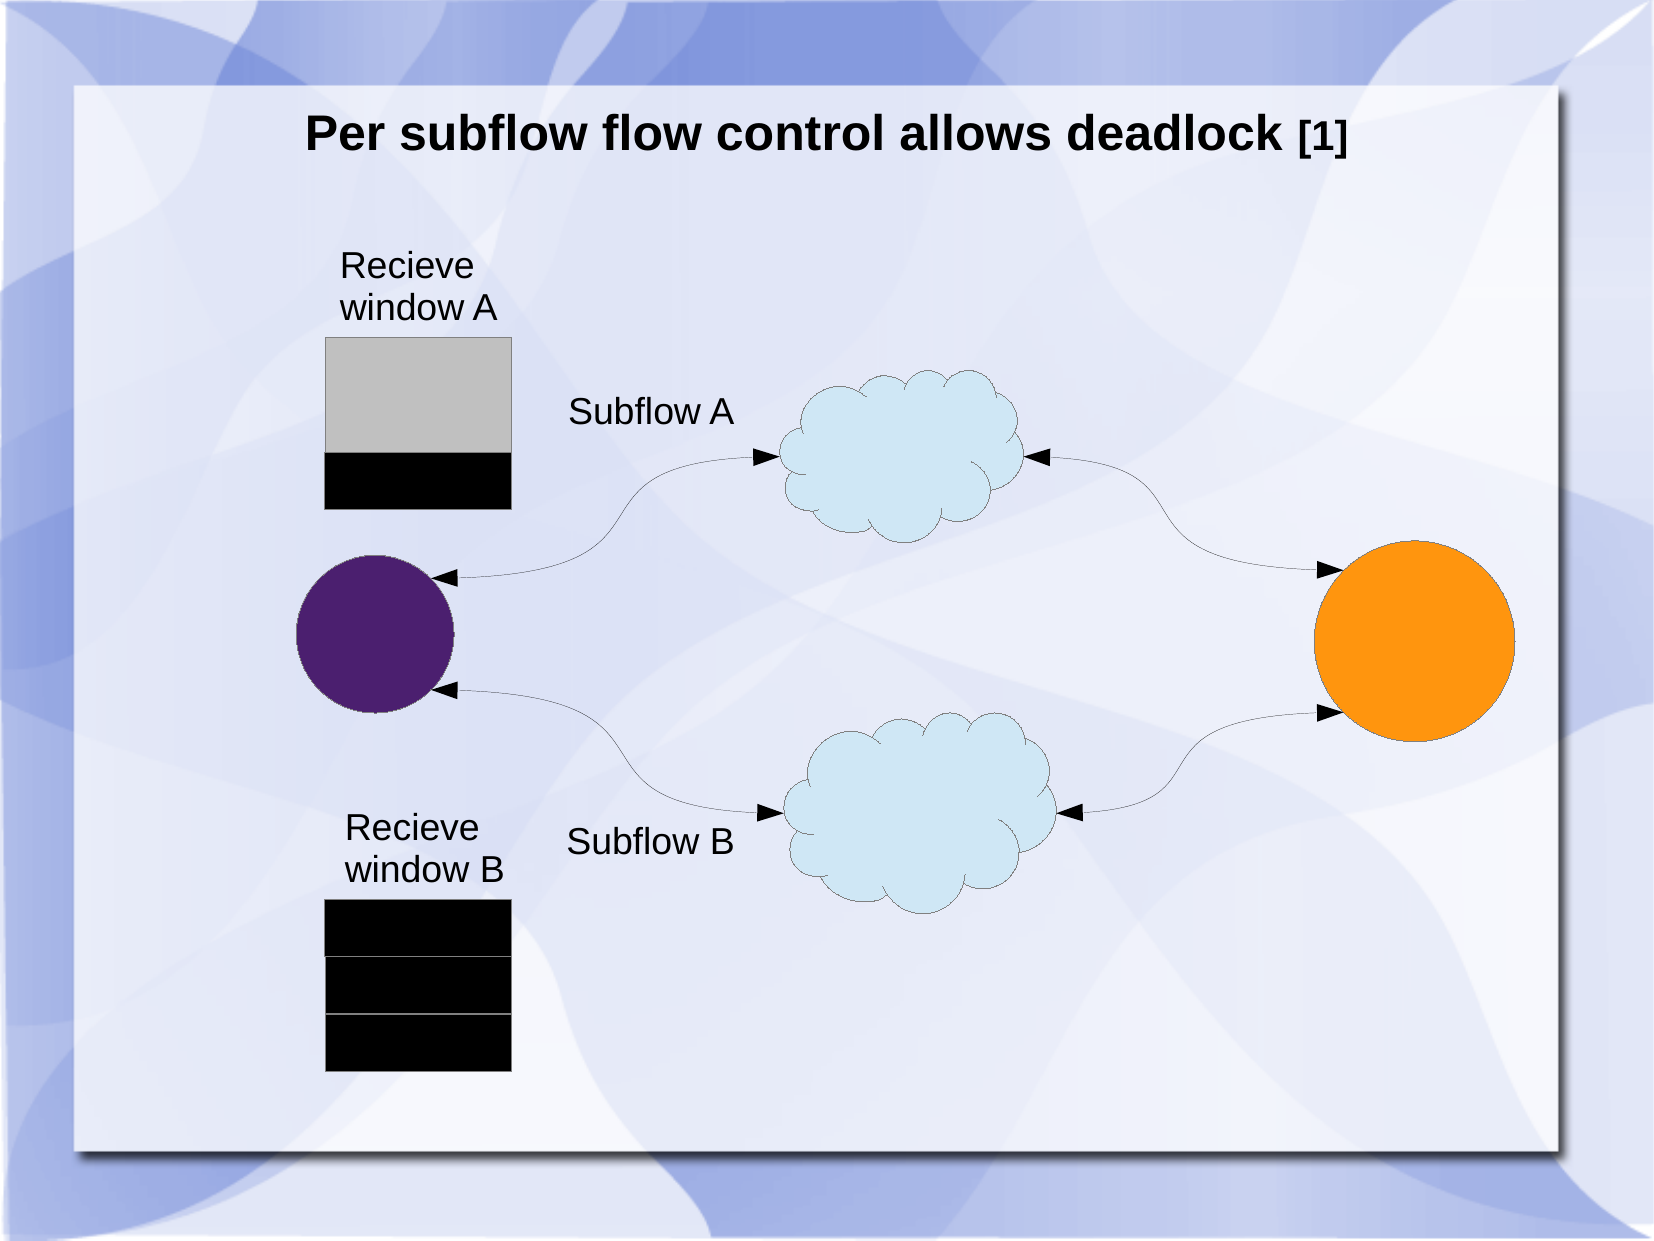

# Per subflow flow control allows deadlock [1]
Recieve
window A
Subflow A
Recieve
window B
Subflow B